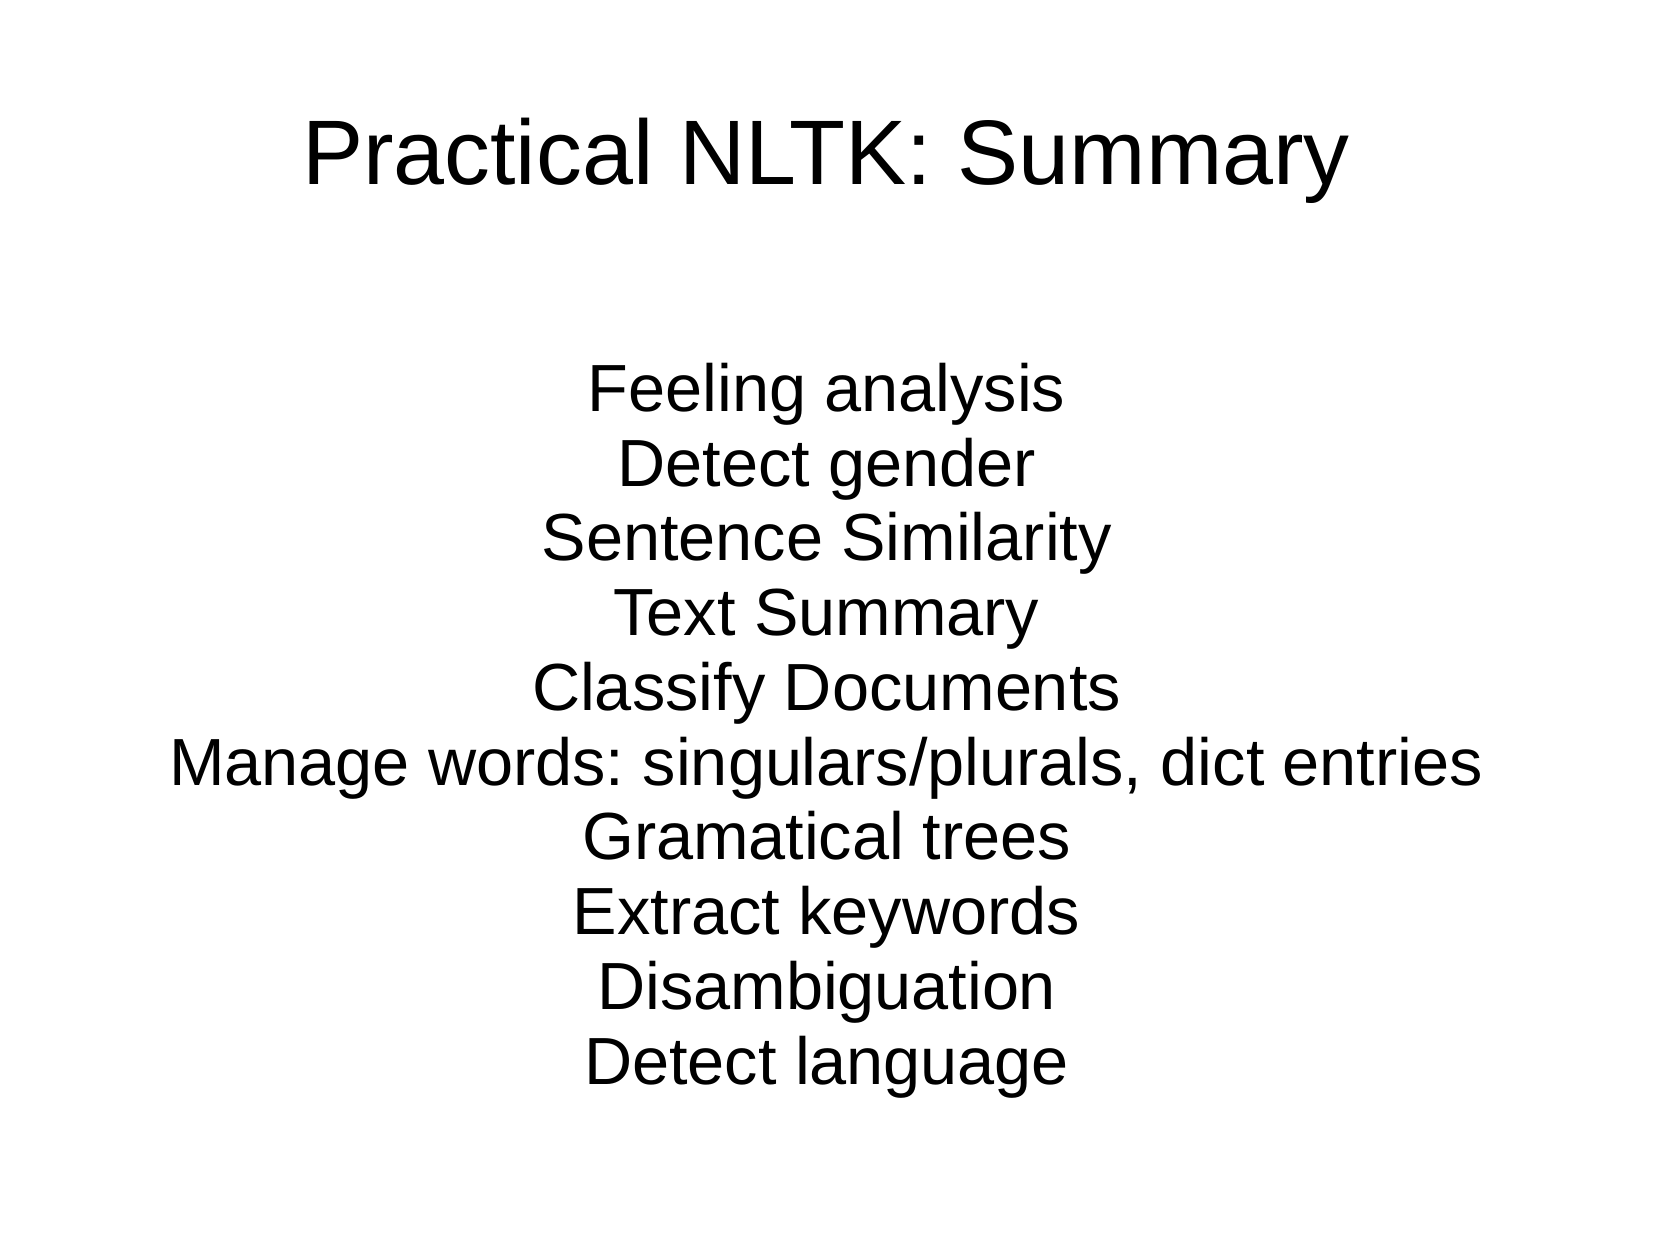

# Practical NLTK: Summary
Feeling analysis
Detect gender
Sentence Similarity
Text Summary
Classify Documents
Manage words: singulars/plurals, dict entries
Gramatical trees
Extract keywords
Disambiguation
Detect language